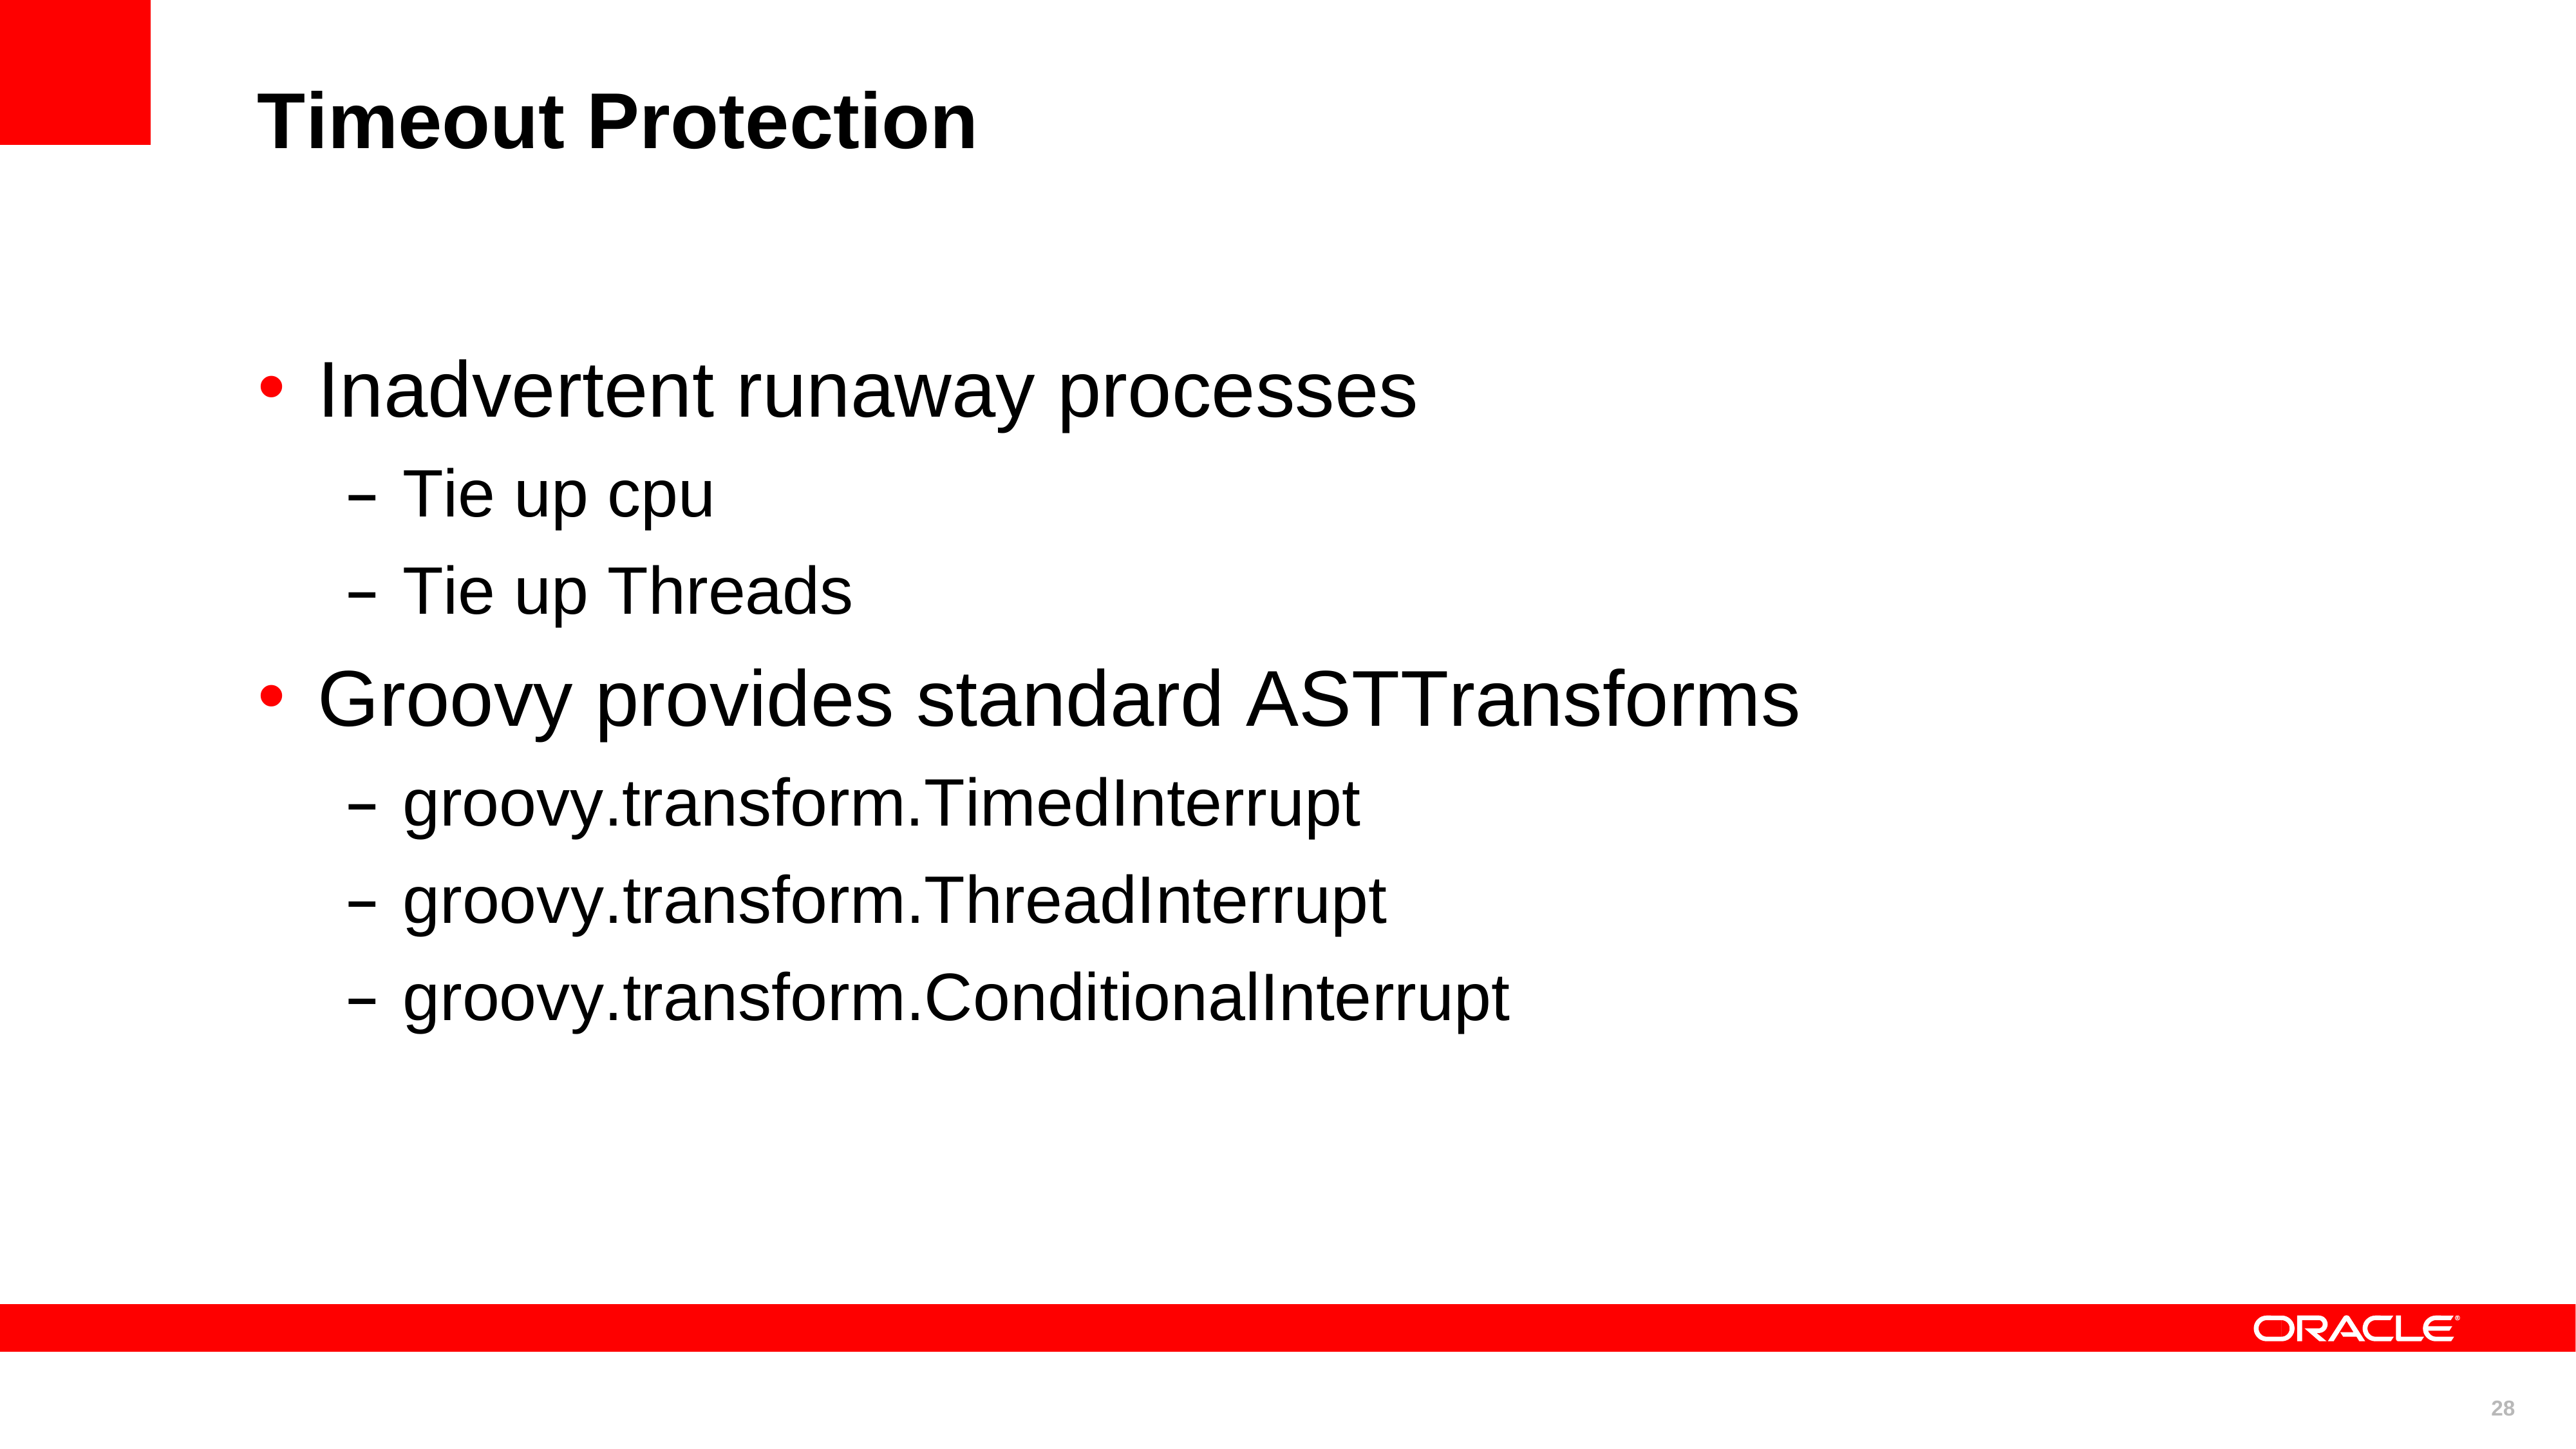

# Timeout Protection
Inadvertent runaway processes
Tie up cpu
Tie up Threads
Groovy provides standard ASTTransforms
groovy.transform.TimedInterrupt
groovy.transform.ThreadInterrupt
groovy.transform.ConditionalInterrupt